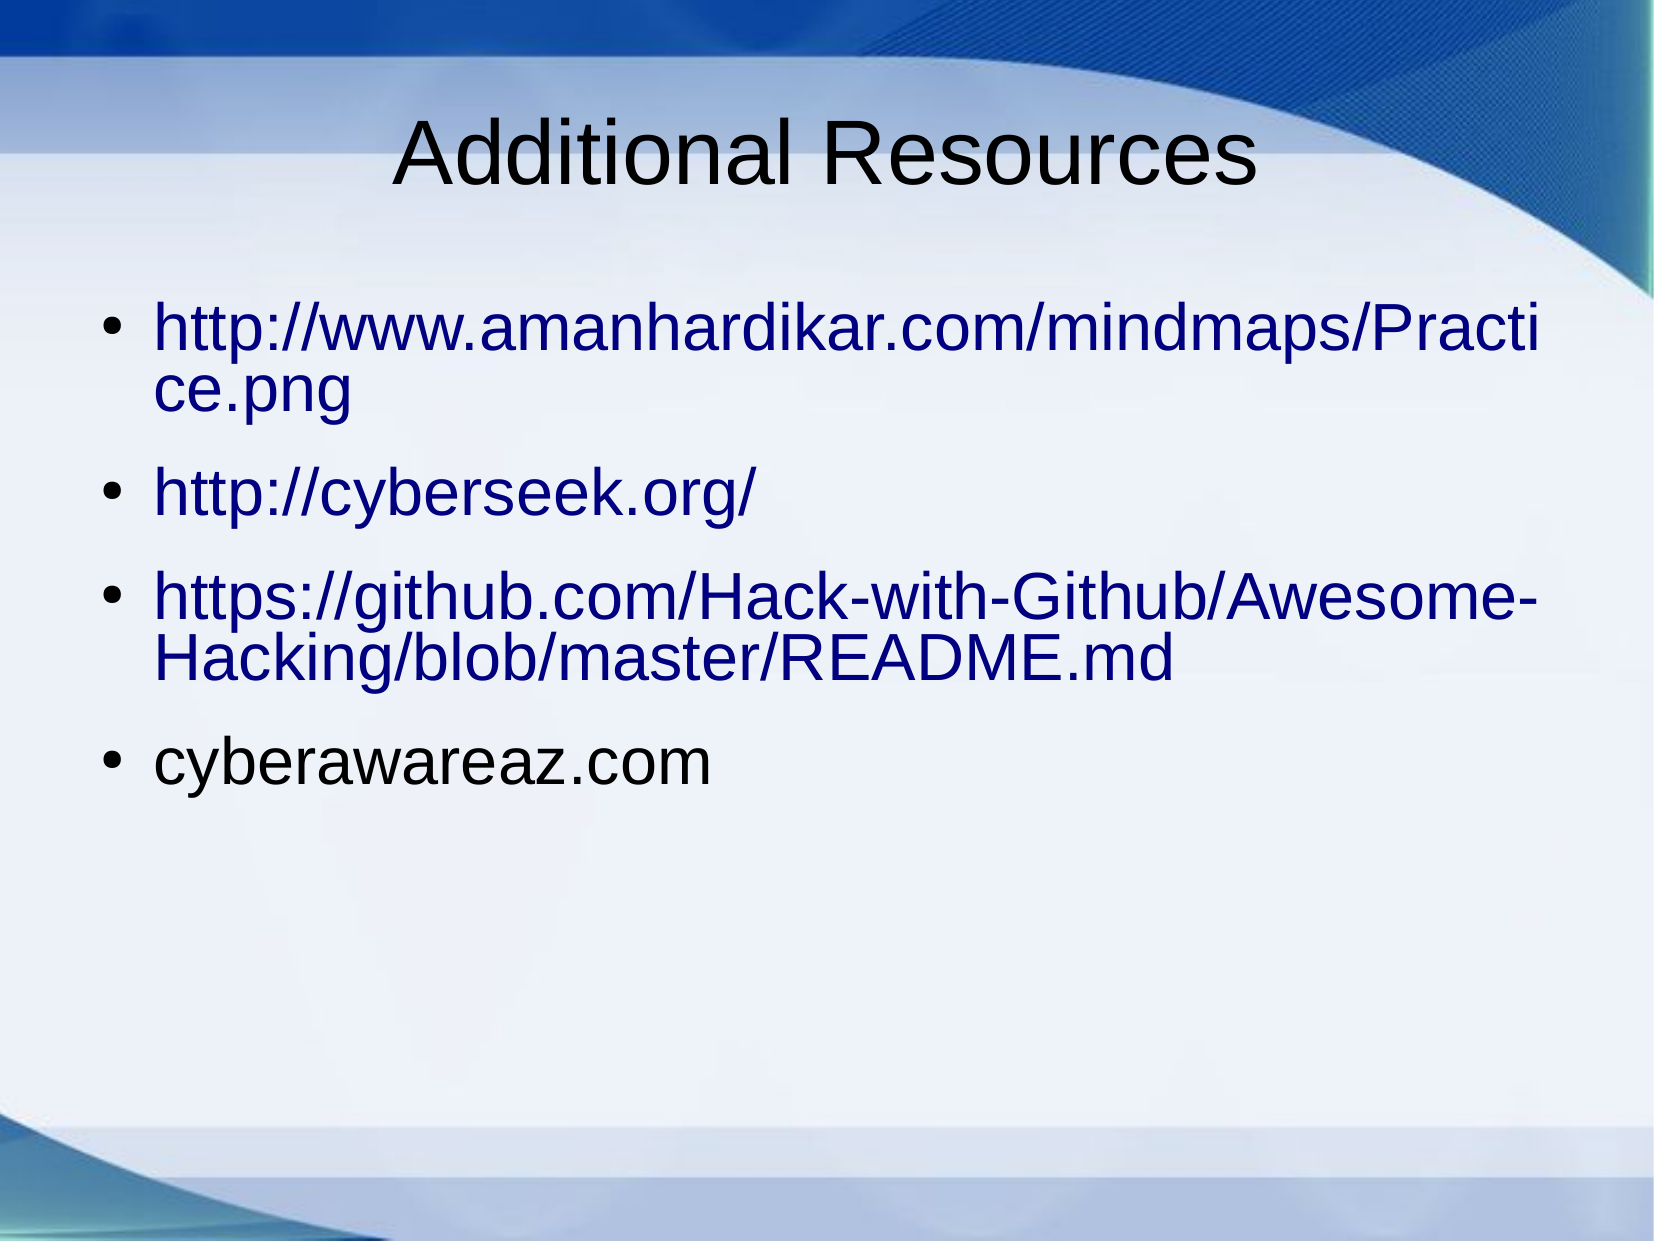

# Additional Resources
http://www.amanhardikar.com/mindmaps/Practice.png
http://cyberseek.org/
https://github.com/Hack-with-Github/Awesome-Hacking/blob/master/README.md
cyberawareaz.com